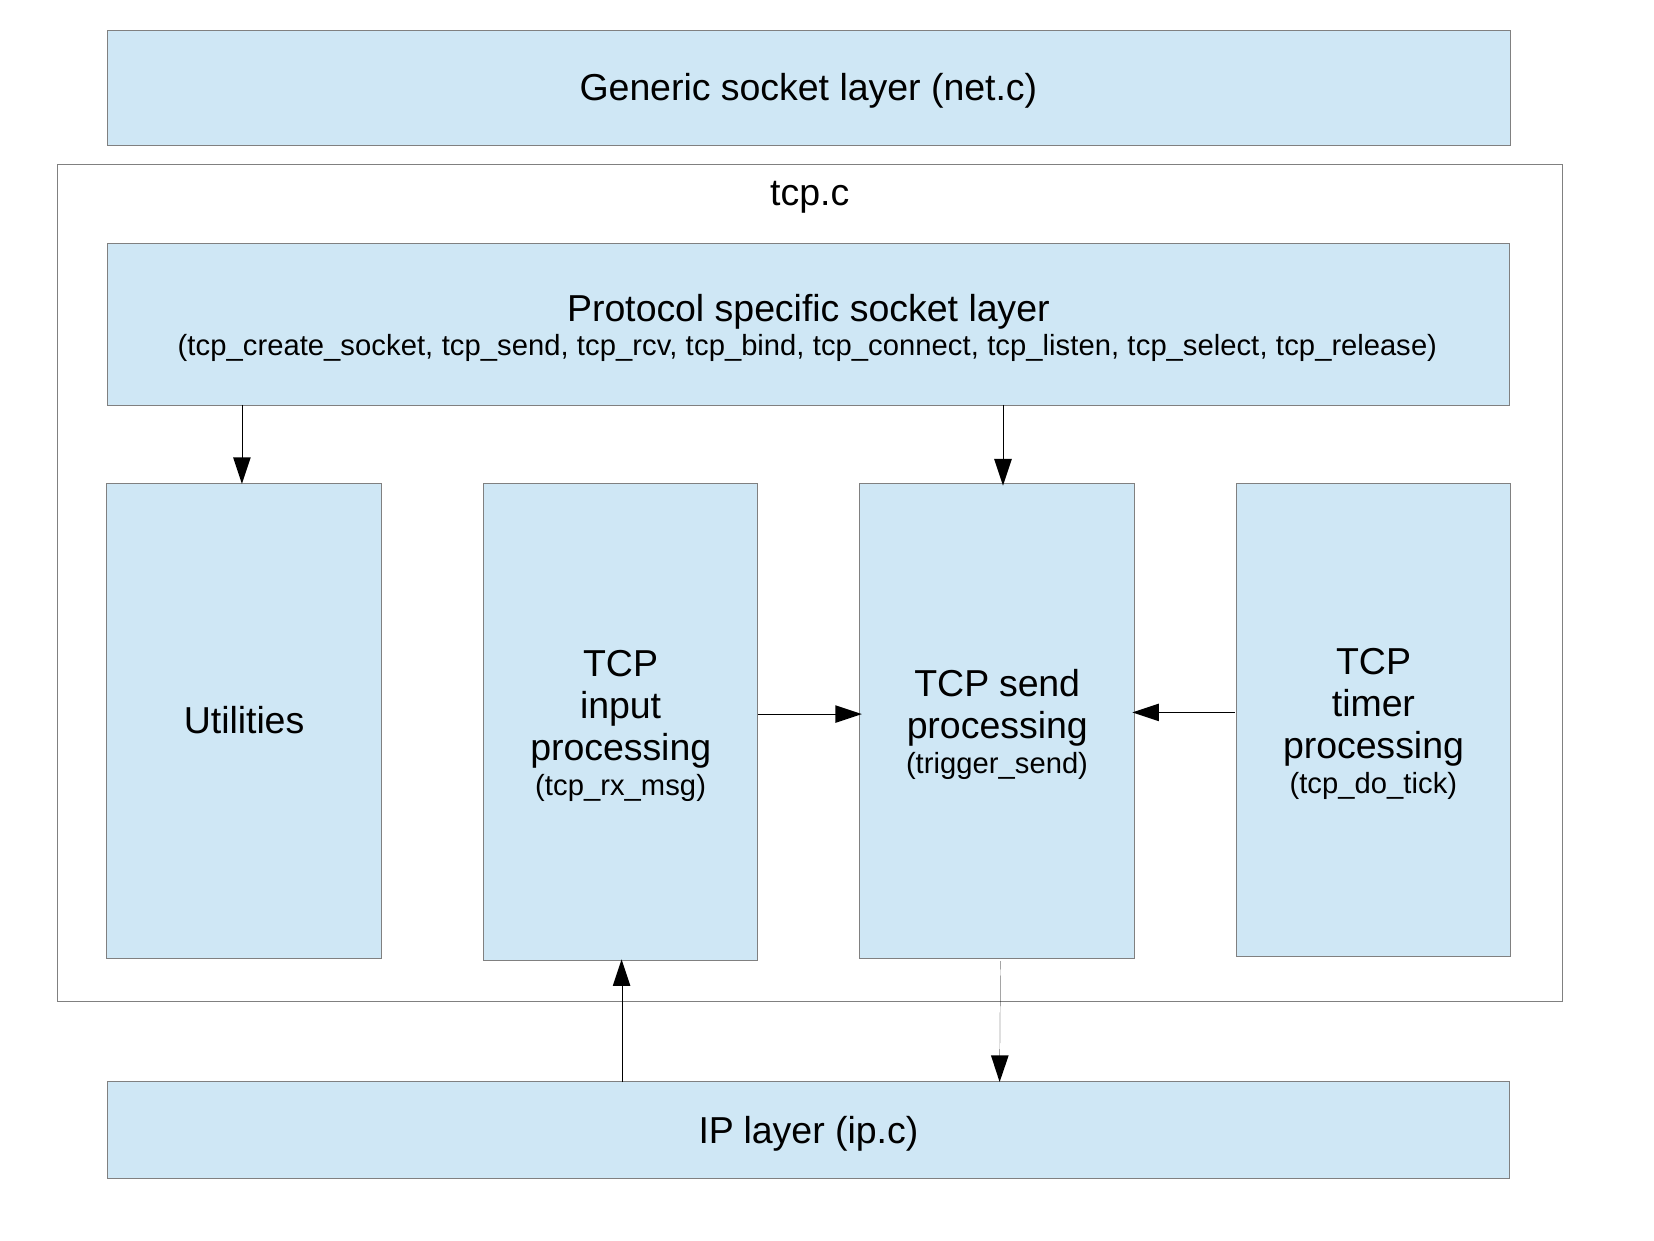

Generic socket layer (net.c)
tcp.c
Protocol specific socket layer
(tcp_create_socket, tcp_send, tcp_rcv, tcp_bind, tcp_connect, tcp_listen, tcp_select, tcp_release)
Utilities
TCP
input
processing
(tcp_rx_msg)
TCP send
processing
(trigger_send)
TCP
timer
processing
(tcp_do_tick)
IP layer (ip.c)